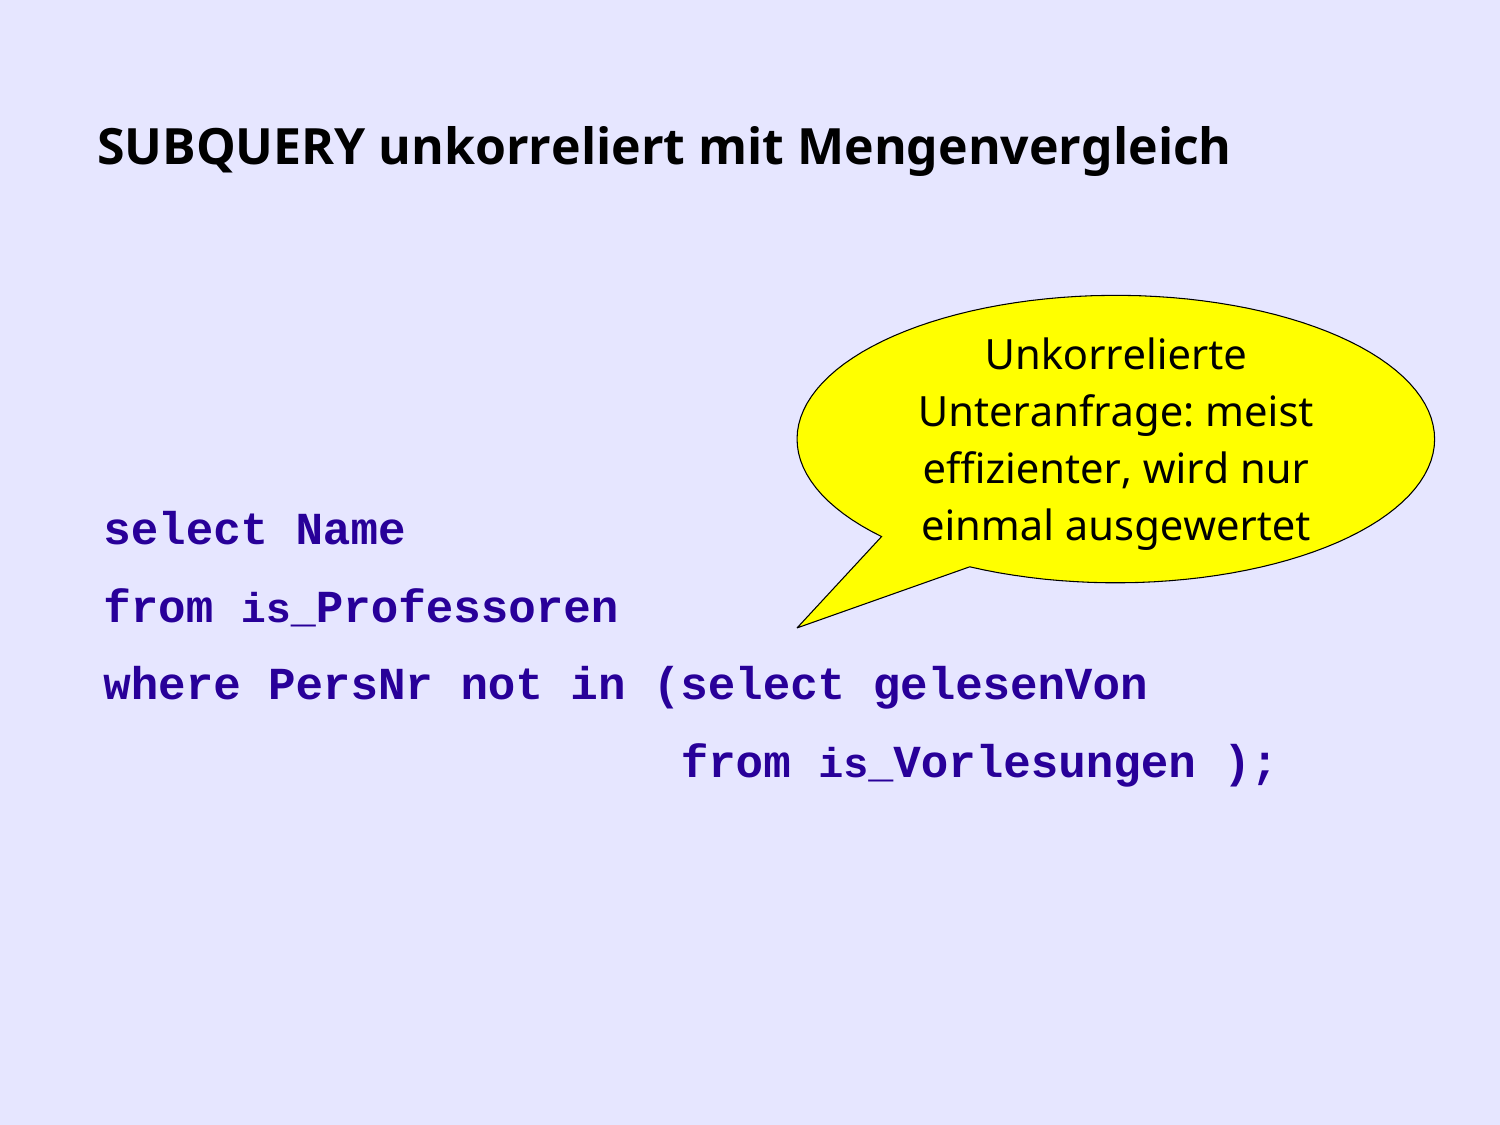

# SUBQUERY unkorreliert mit Mengenvergleich
Unkorrelierte Unteranfrage: meist effizienter, wird nur einmal ausgewertet
select Name
from is_Professoren
where PersNr not in (select gelesenVon
 from is_Vorlesungen );